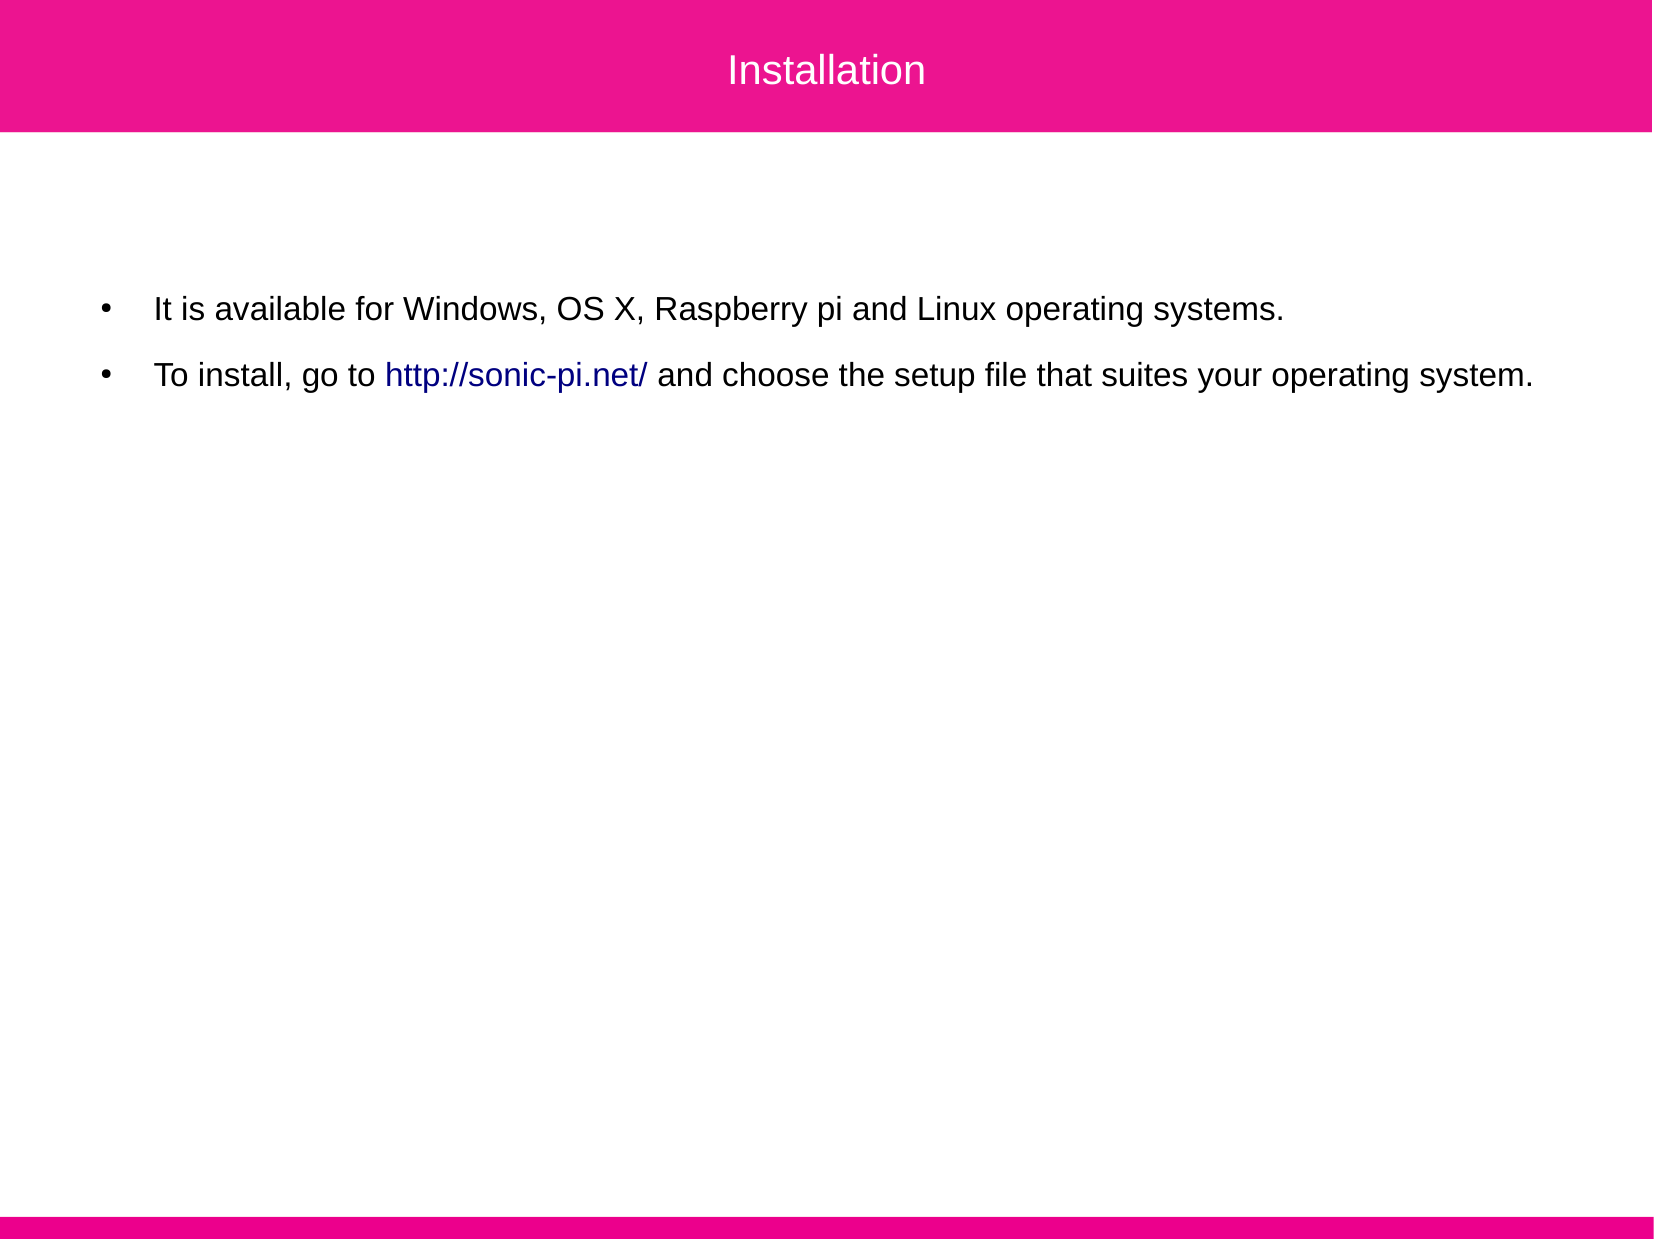

# Installation
It is available for Windows, OS X, Raspberry pi and Linux operating systems.
To install, go to http://sonic-pi.net/ and choose the setup file that suites your operating system.